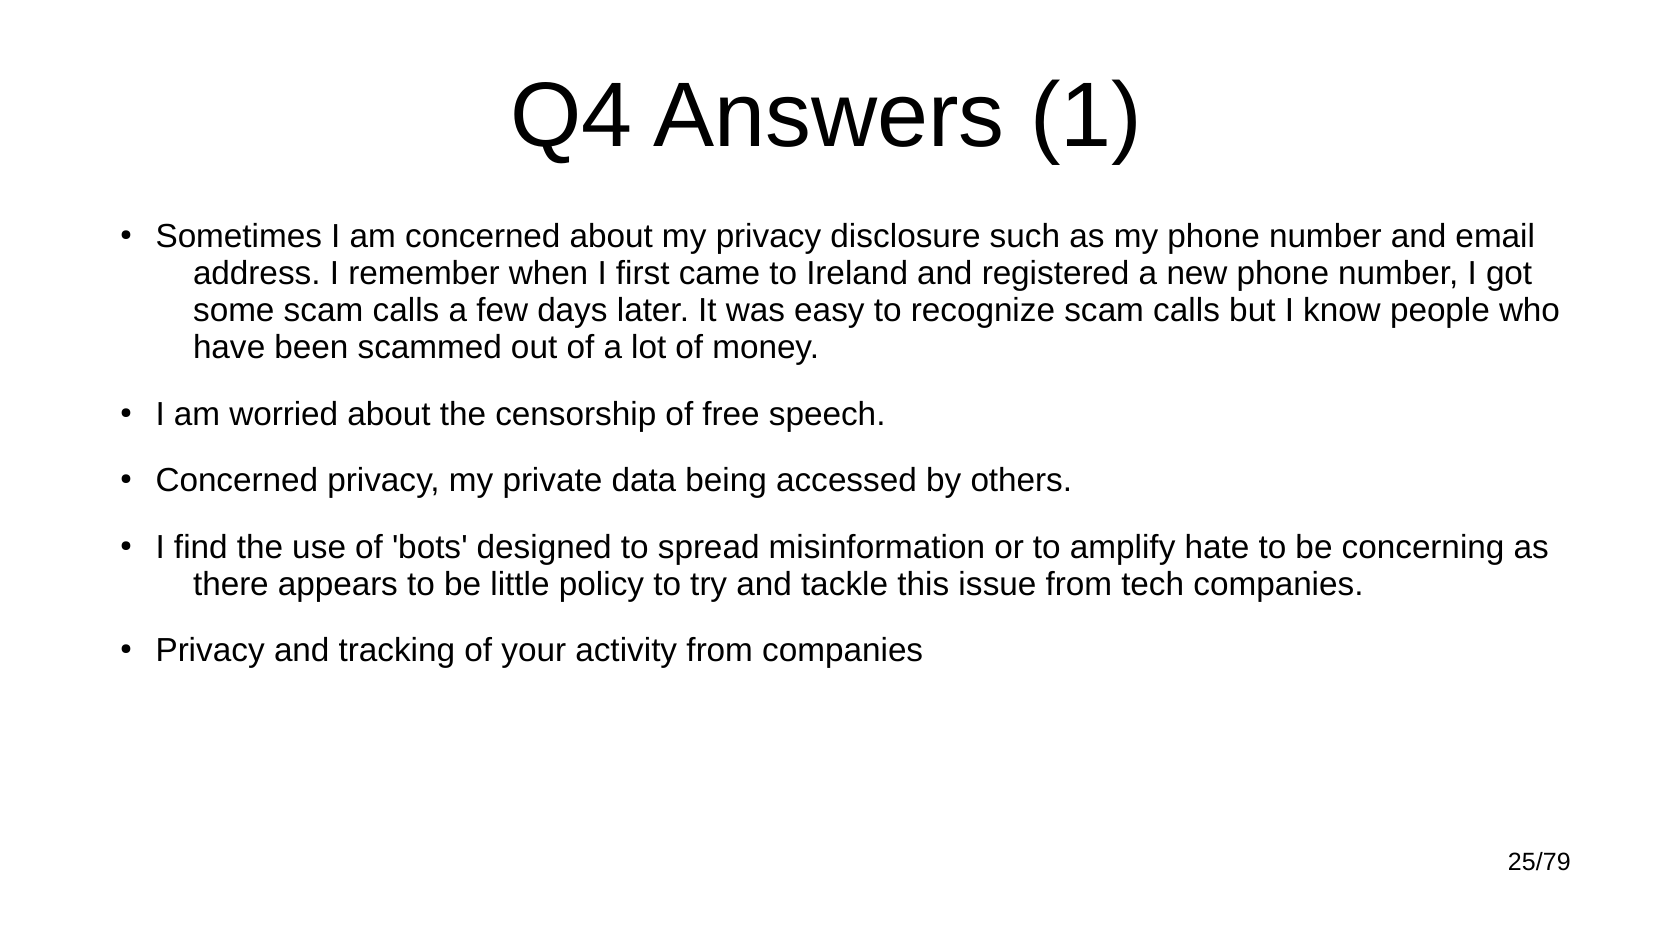

# Q4 Answers (1)
Sometimes I am concerned about my privacy disclosure such as my phone number and email address. I remember when I first came to Ireland and registered a new phone number, I got some scam calls a few days later. It was easy to recognize scam calls but I know people who have been scammed out of a lot of money.
I am worried about the censorship of free speech.
Concerned privacy, my private data being accessed by others.
I find the use of 'bots' designed to spread misinformation or to amplify hate to be concerning as there appears to be little policy to try and tackle this issue from tech companies.
Privacy and tracking of your activity from companies
25